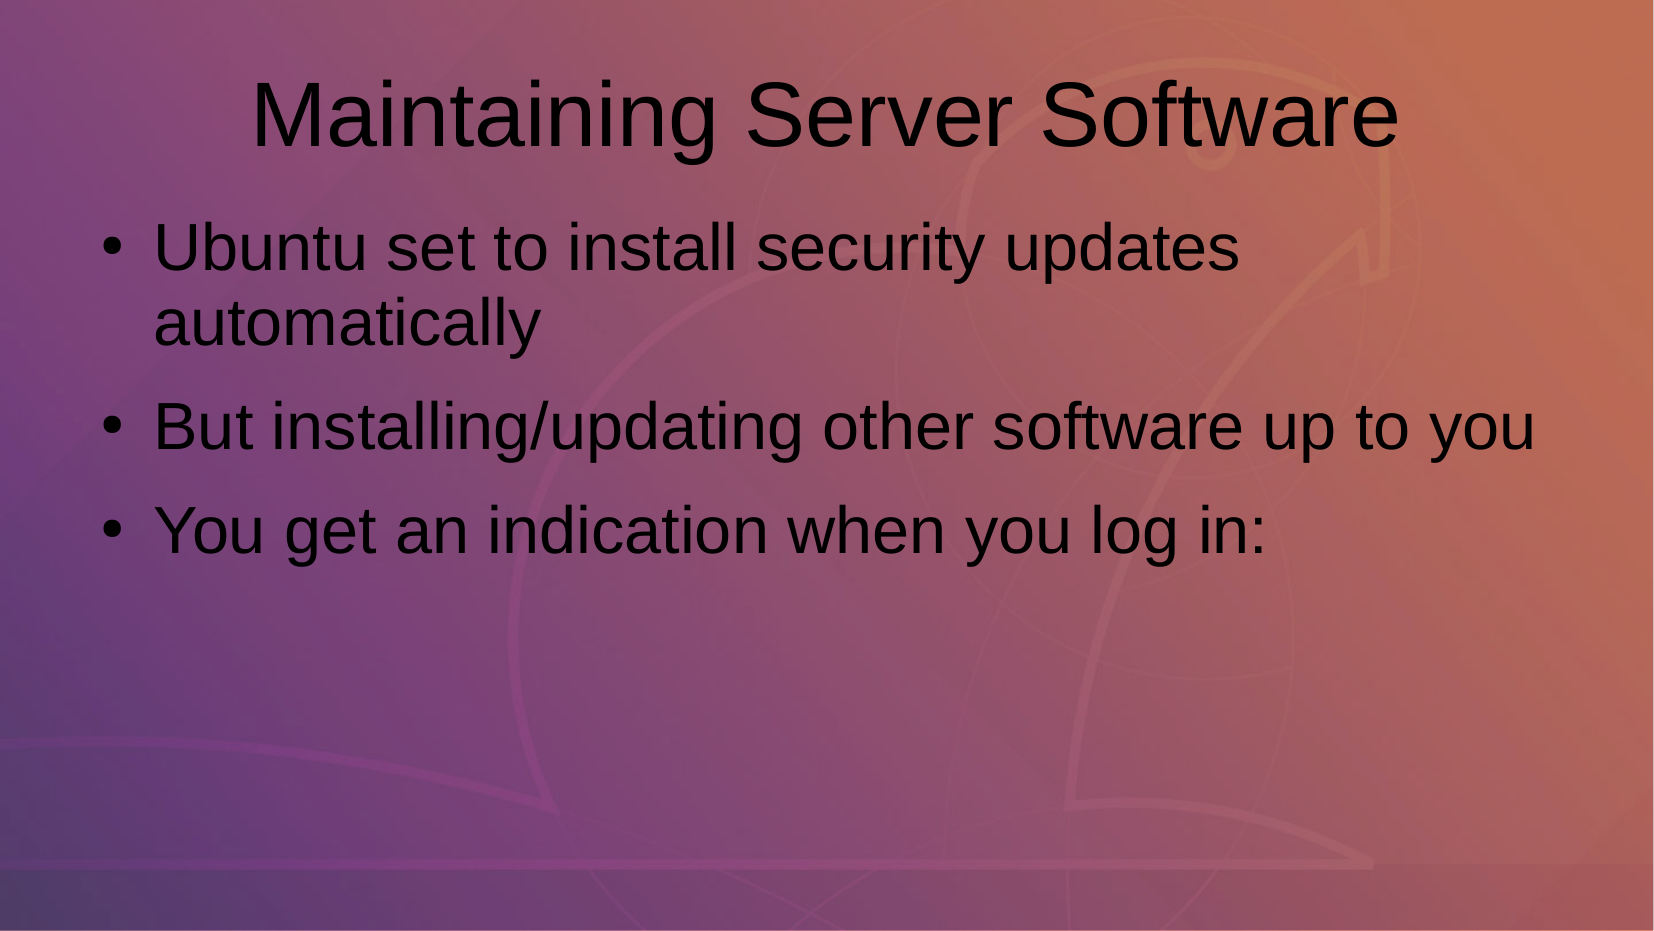

# Maintaining Server Software
Ubuntu set to install security updates automatically
But installing/updating other software up to you
You get an indication when you log in: